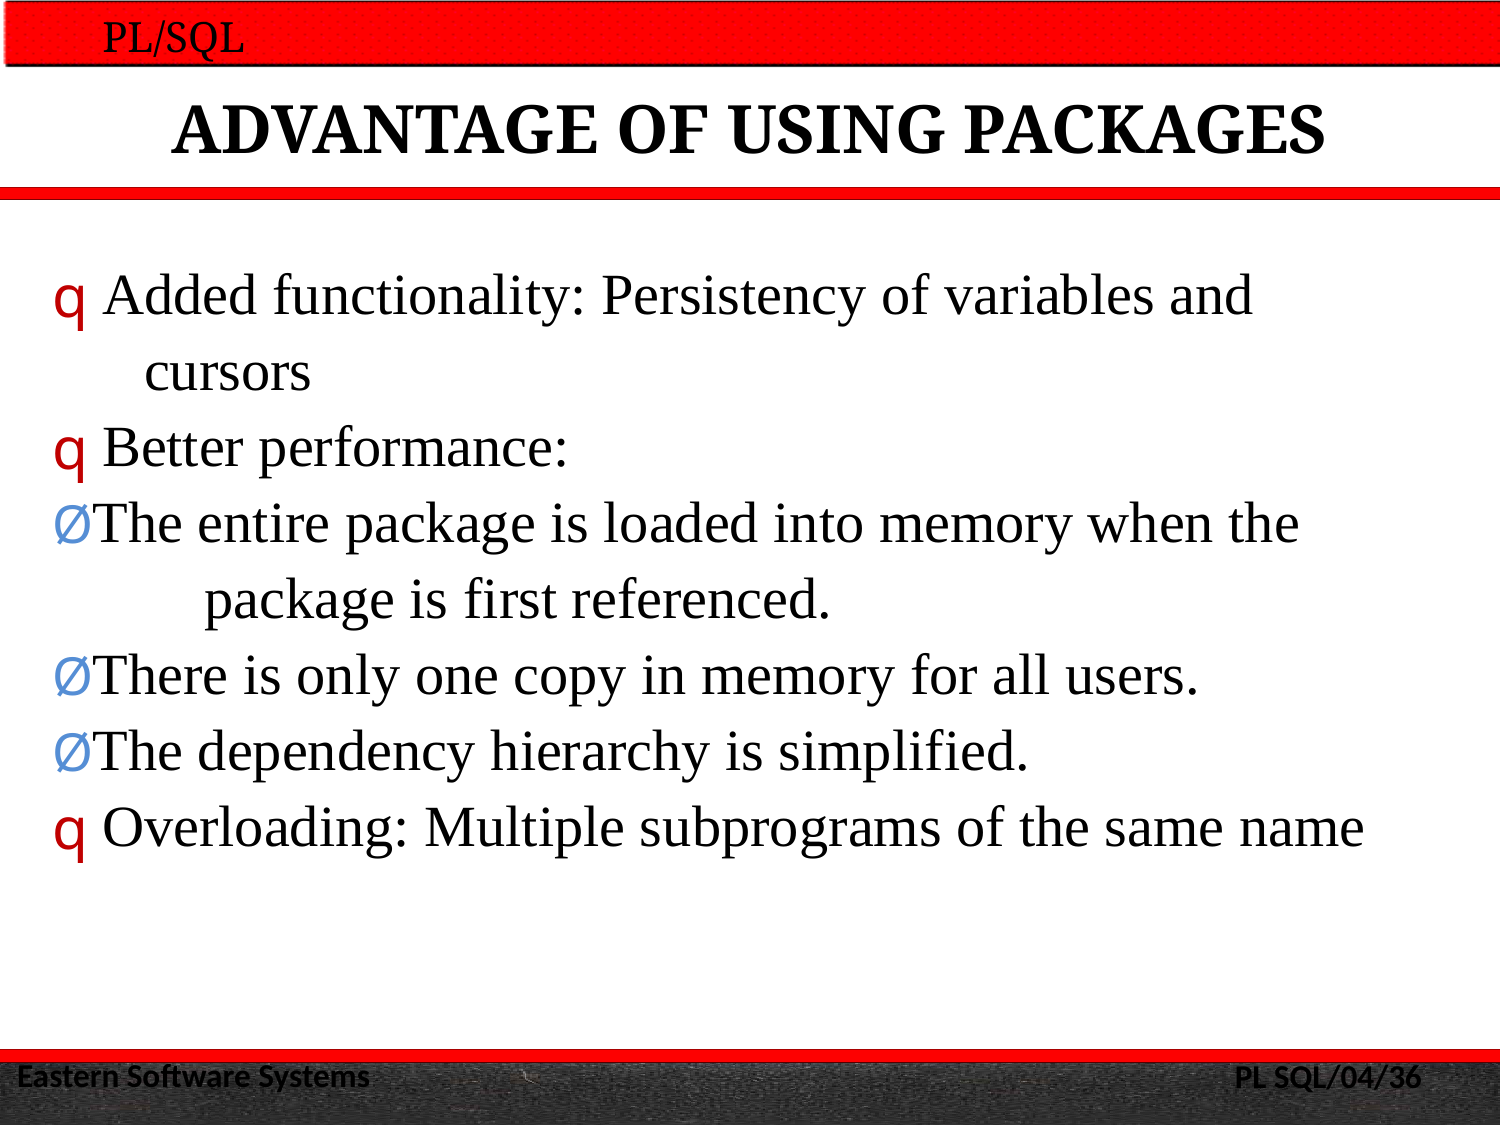

PL/SQL
ADVANTAGE OF USING PACKAGES
 Added functionality: Persistency of variables and
 cursors
 Better performance:
The entire package is loaded into memory when the
 package is first referenced.
There is only one copy in memory for all users.
The dependency hierarchy is simplified.
 Overloading: Multiple subprograms of the same name
Eastern Software Systems
				 PL SQL/04/36